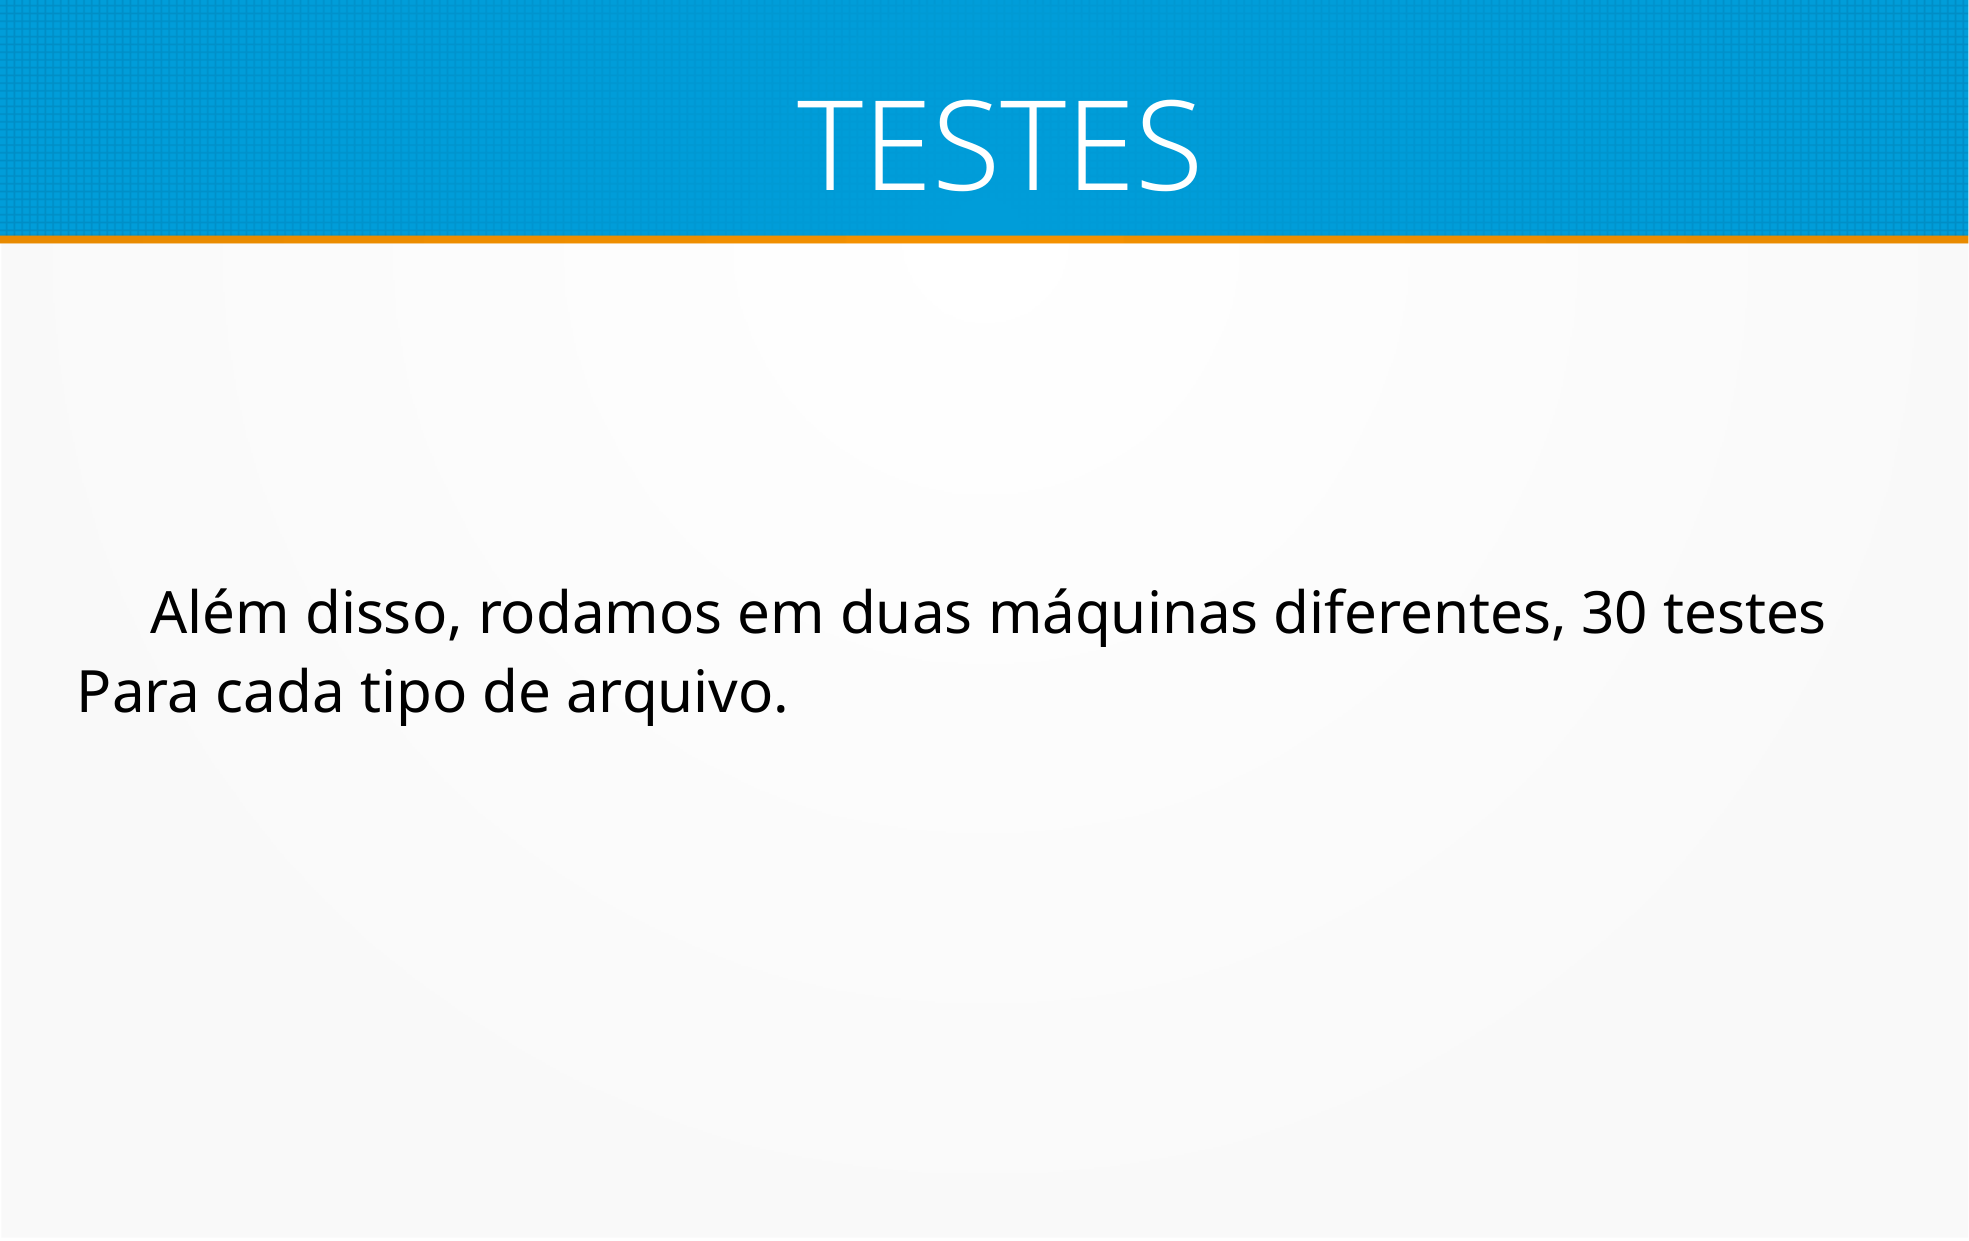

# TESTES
	Além disso, rodamos em duas máquinas diferentes, 30 testes
Para cada tipo de arquivo.